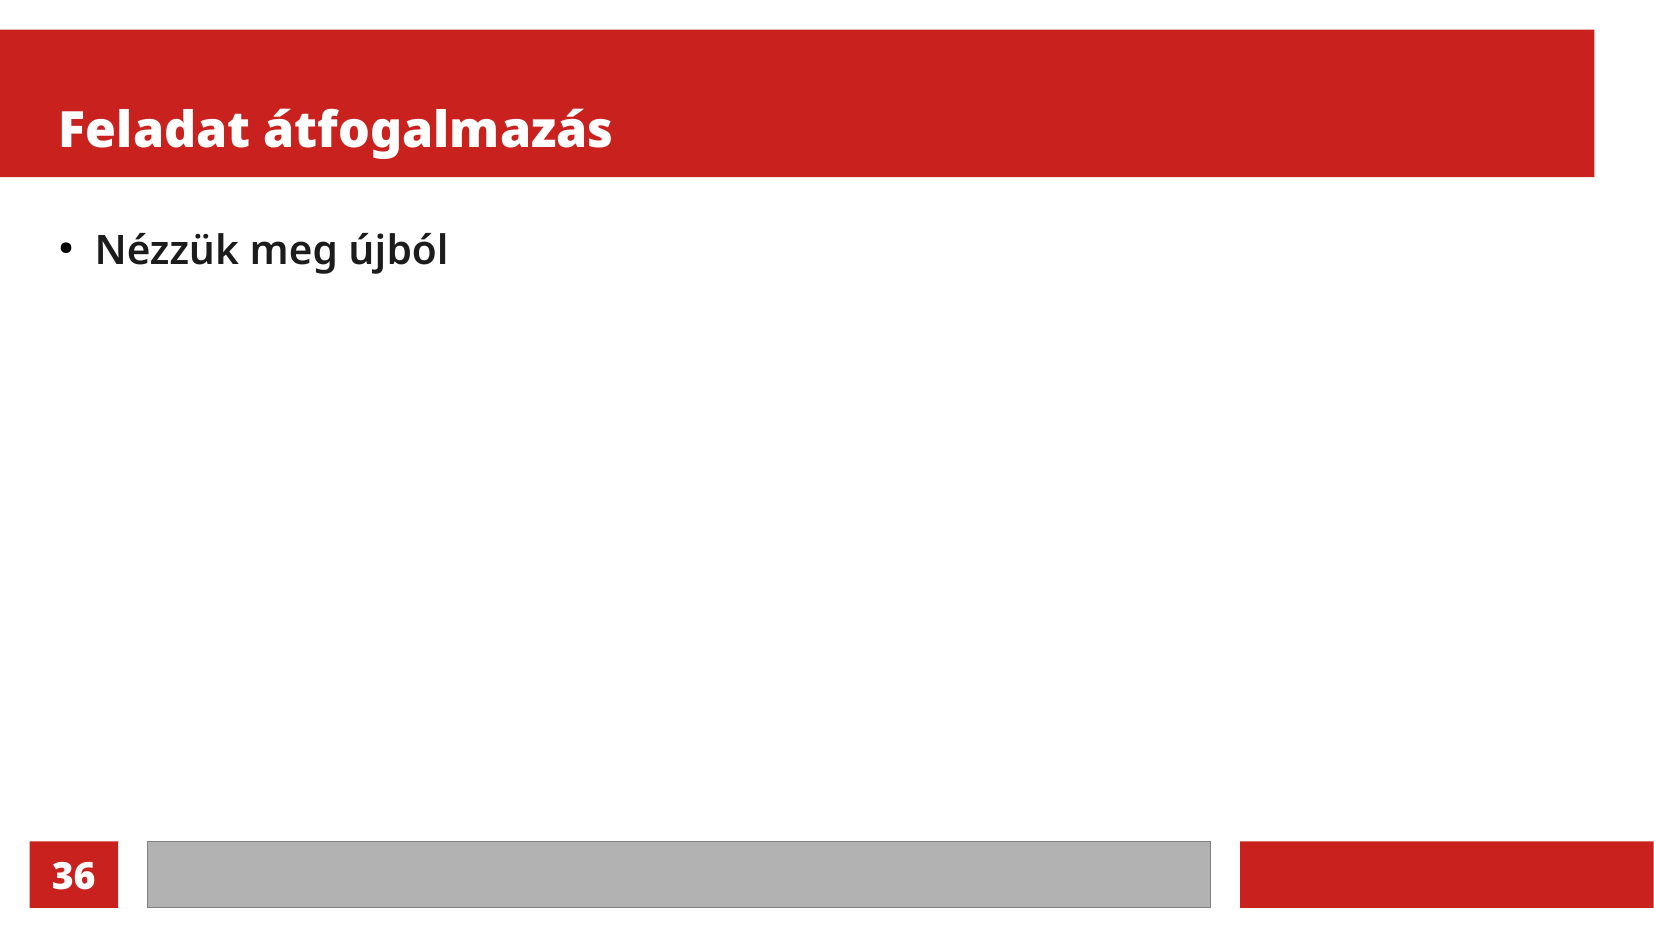

# Feladat átfogalmazás
Nézzük meg újból
36